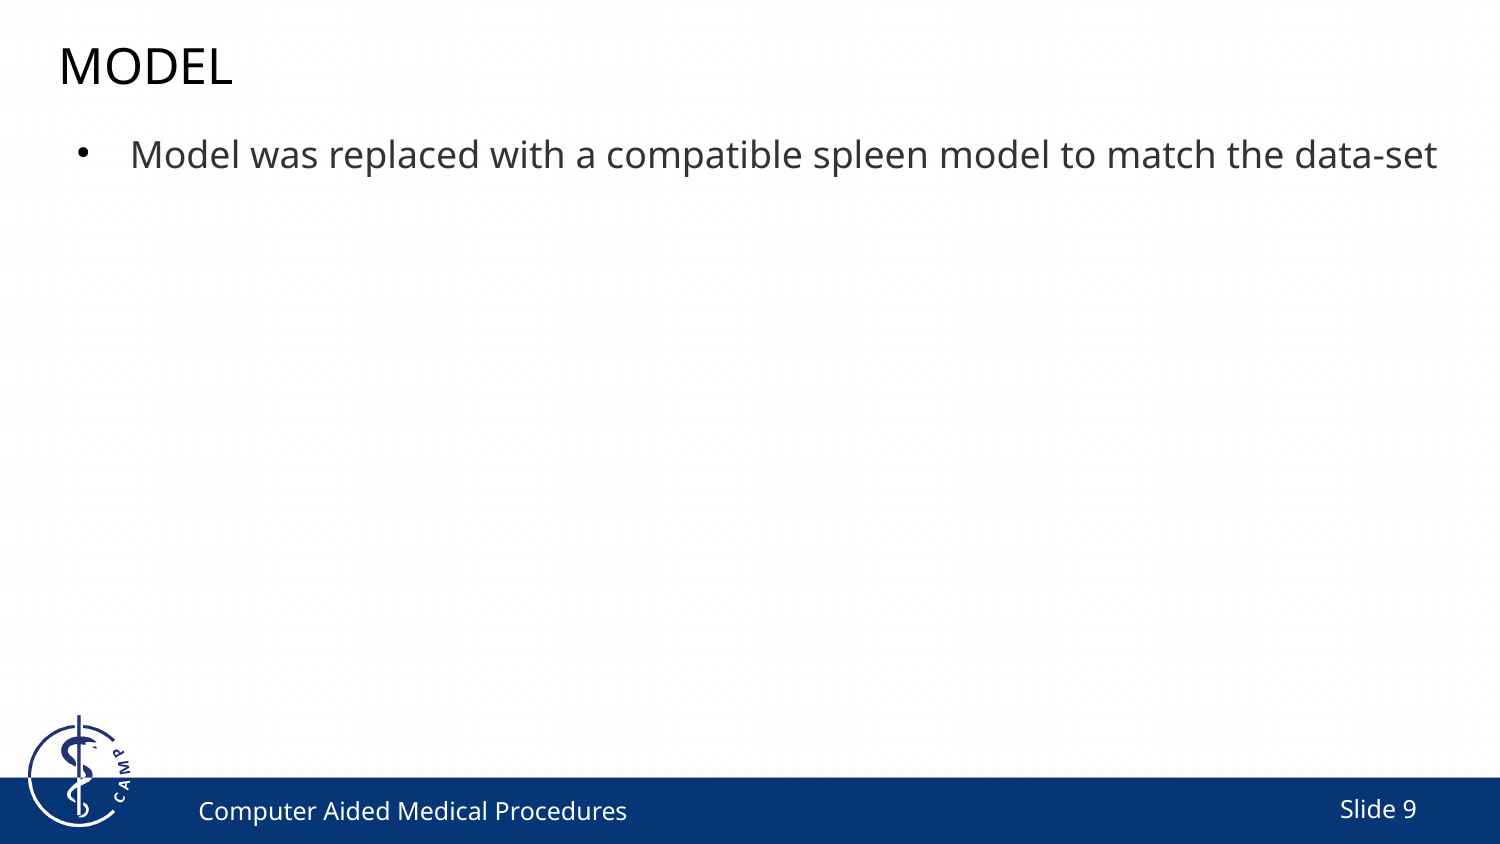

# MODEL
Model was replaced with a compatible spleen model to match the data-set
Computer Aided Medical Procedures
Slide